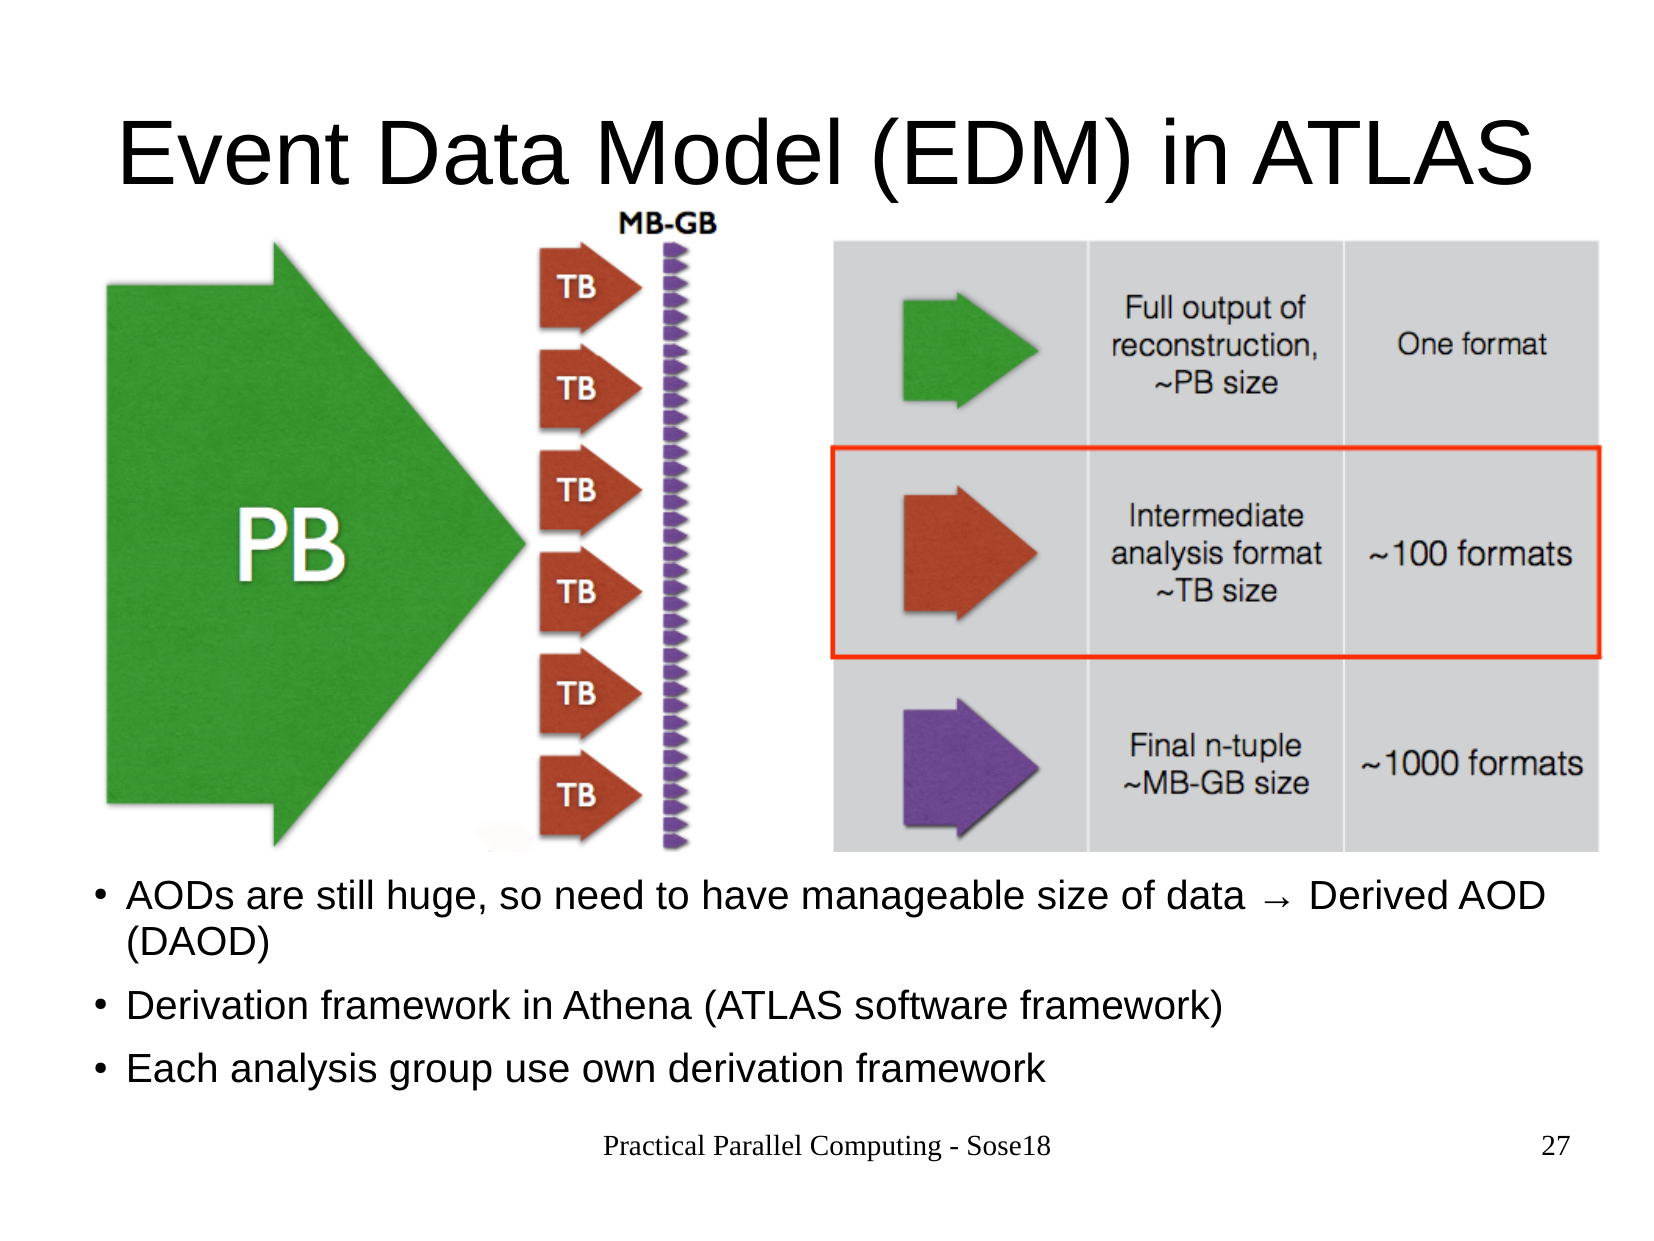

# Event Data Model (EDM) in ATLAS
AODs are still huge, so need to have manageable size of data → Derived AOD (DAOD)
Derivation framework in Athena (ATLAS software framework)
Each analysis group use own derivation framework
Practical Parallel Computing - Sose18
27